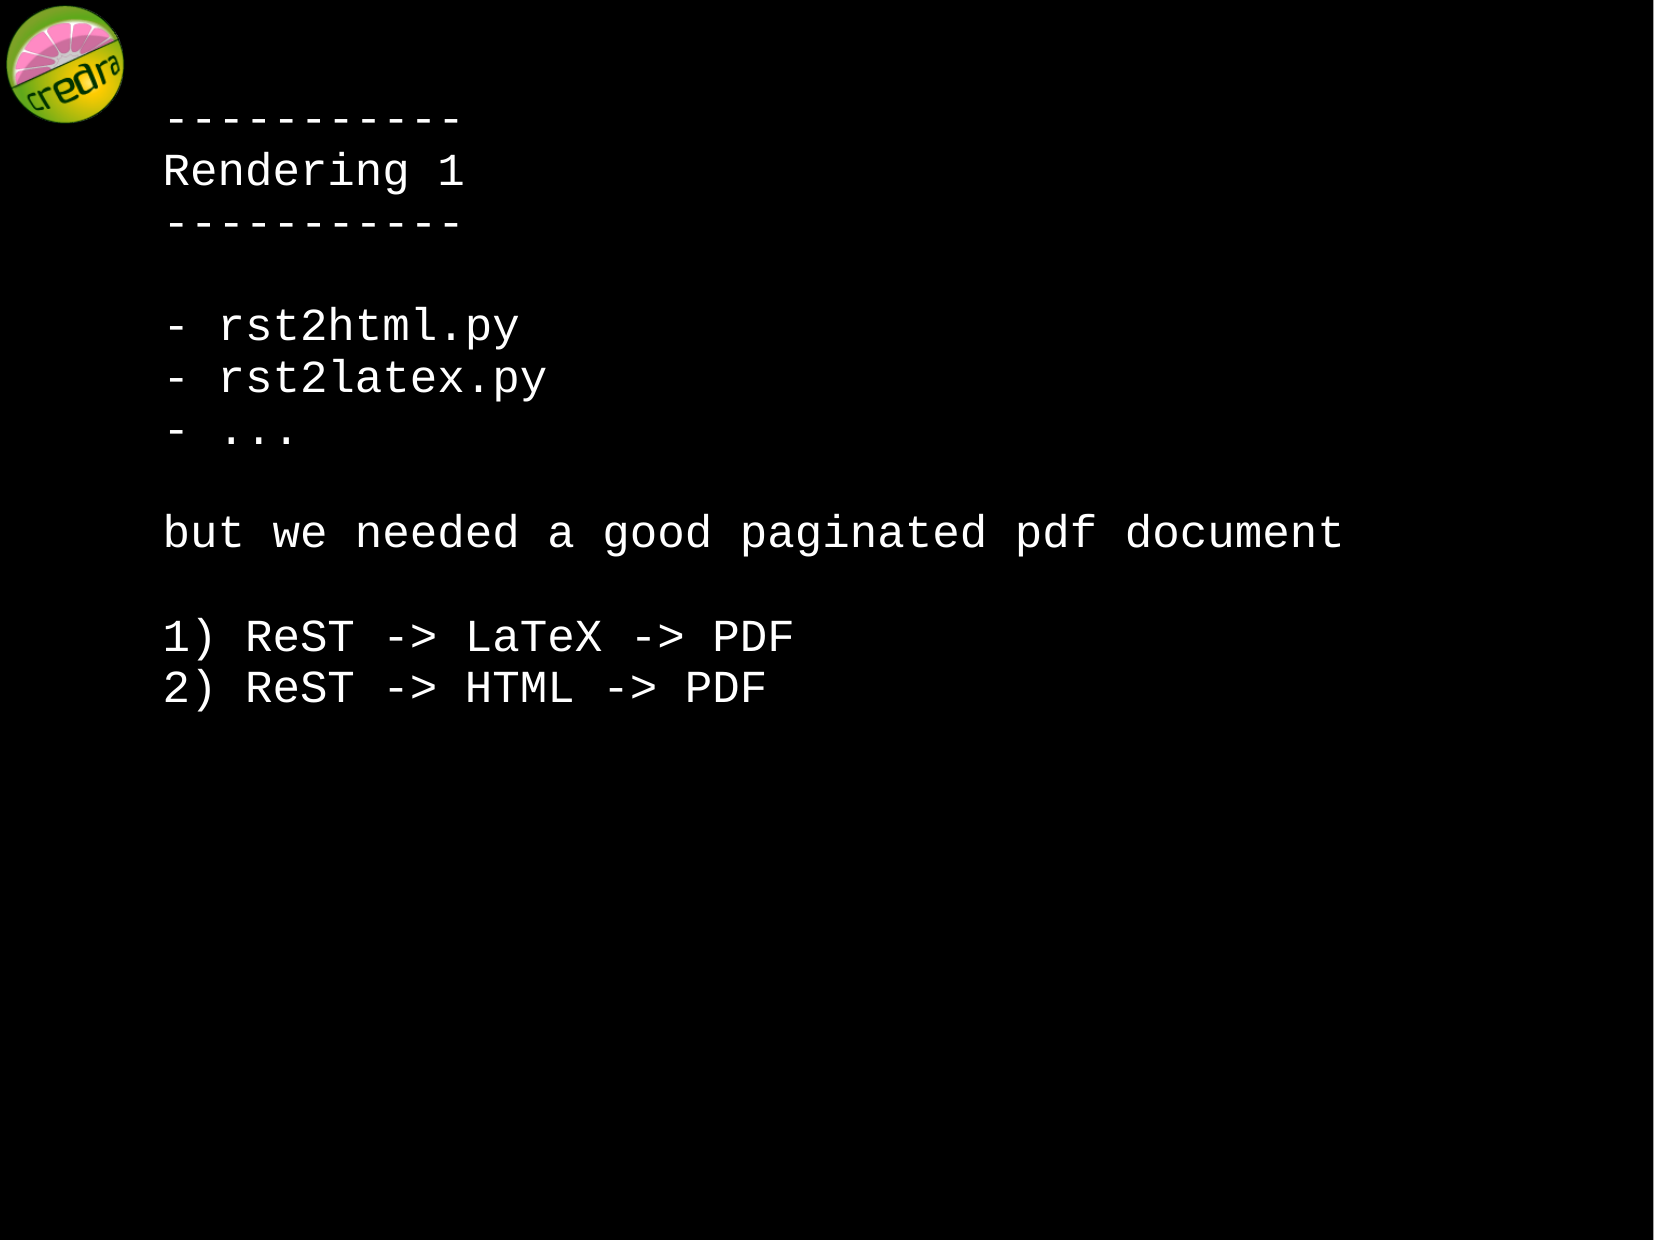

-----------
Rendering 1
-----------
- rst2html.py
- rst2latex.py
- ...
but we needed a good paginated pdf document
1) ReST -> LaTeX -> PDF
2) ReST -> HTML -> PDF